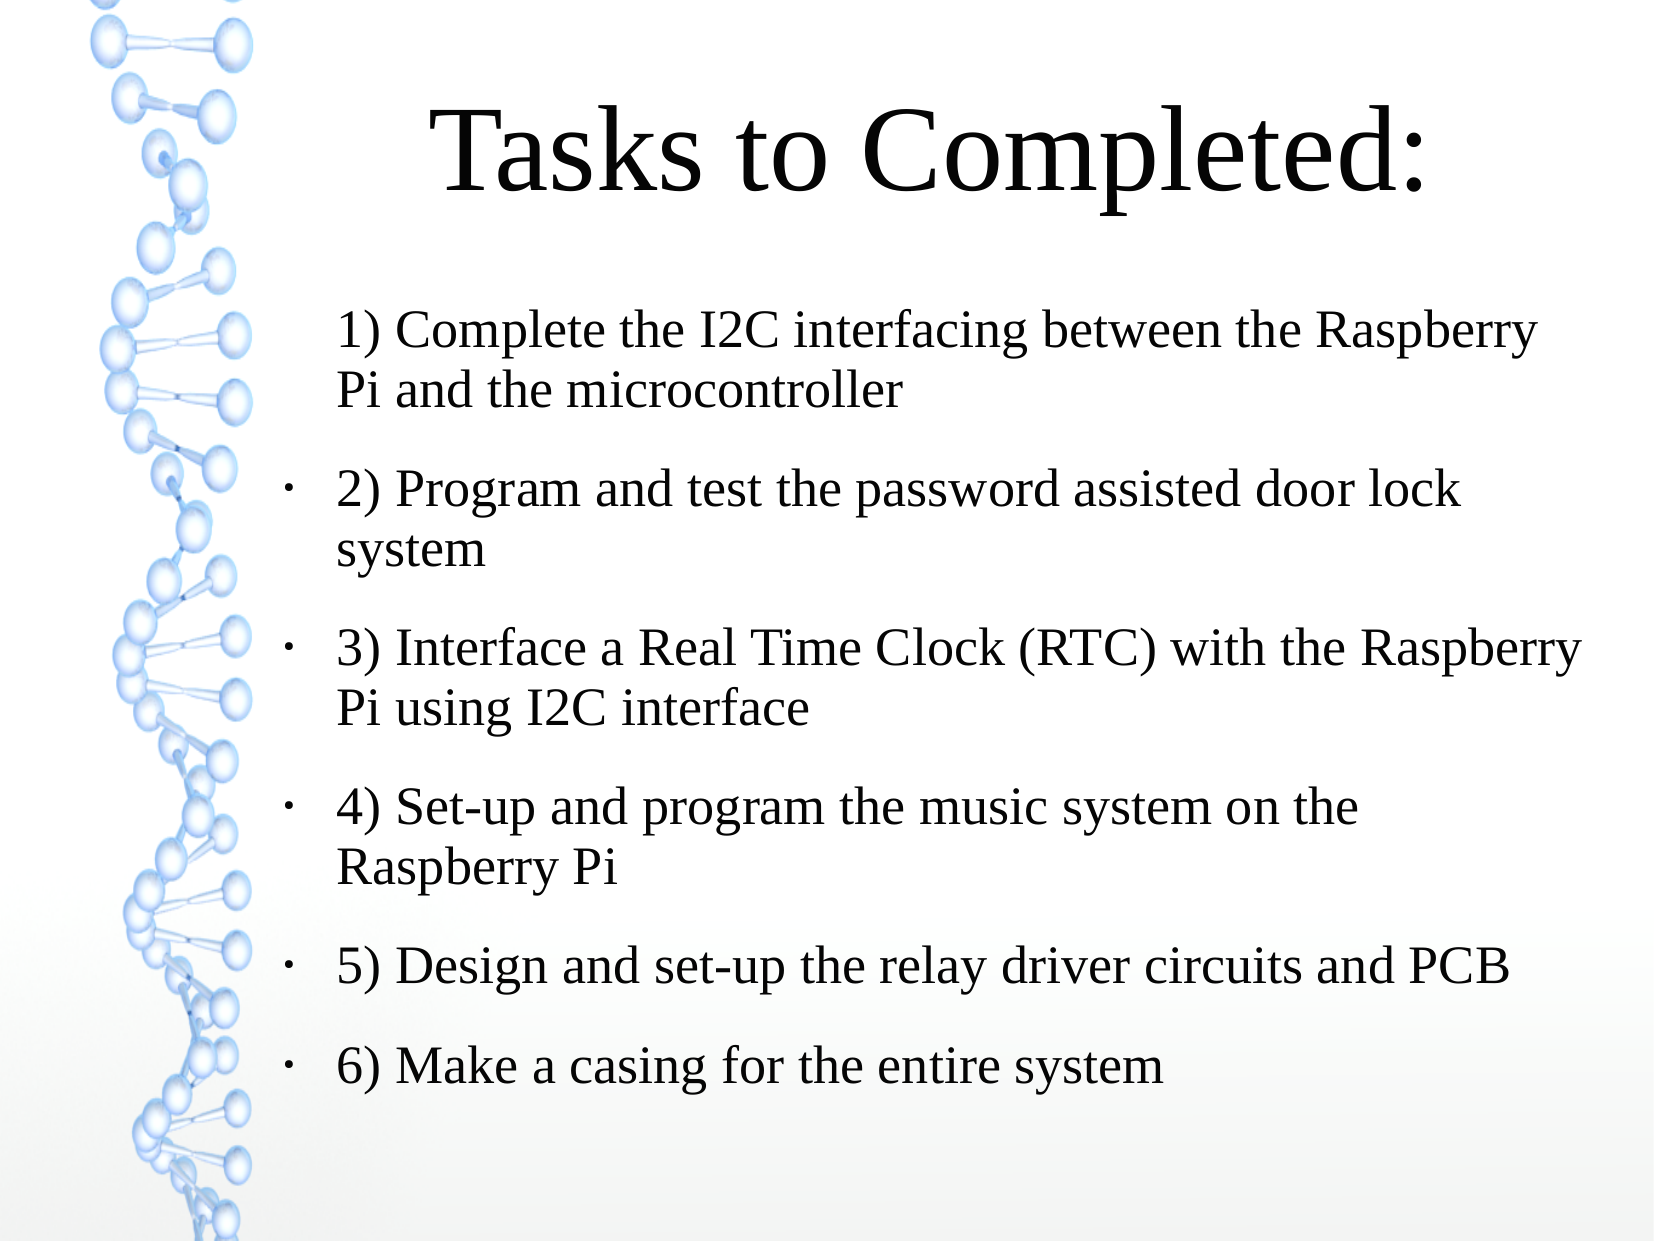

# Tasks to Completed:
1) Complete the I2C interfacing between the Raspberry Pi and the microcontroller
2) Program and test the password assisted door lock system
3) Interface a Real Time Clock (RTC) with the Raspberry Pi using I2C interface
4) Set-up and program the music system on the Raspberry Pi
5) Design and set-up the relay driver circuits and PCB
6) Make a casing for the entire system